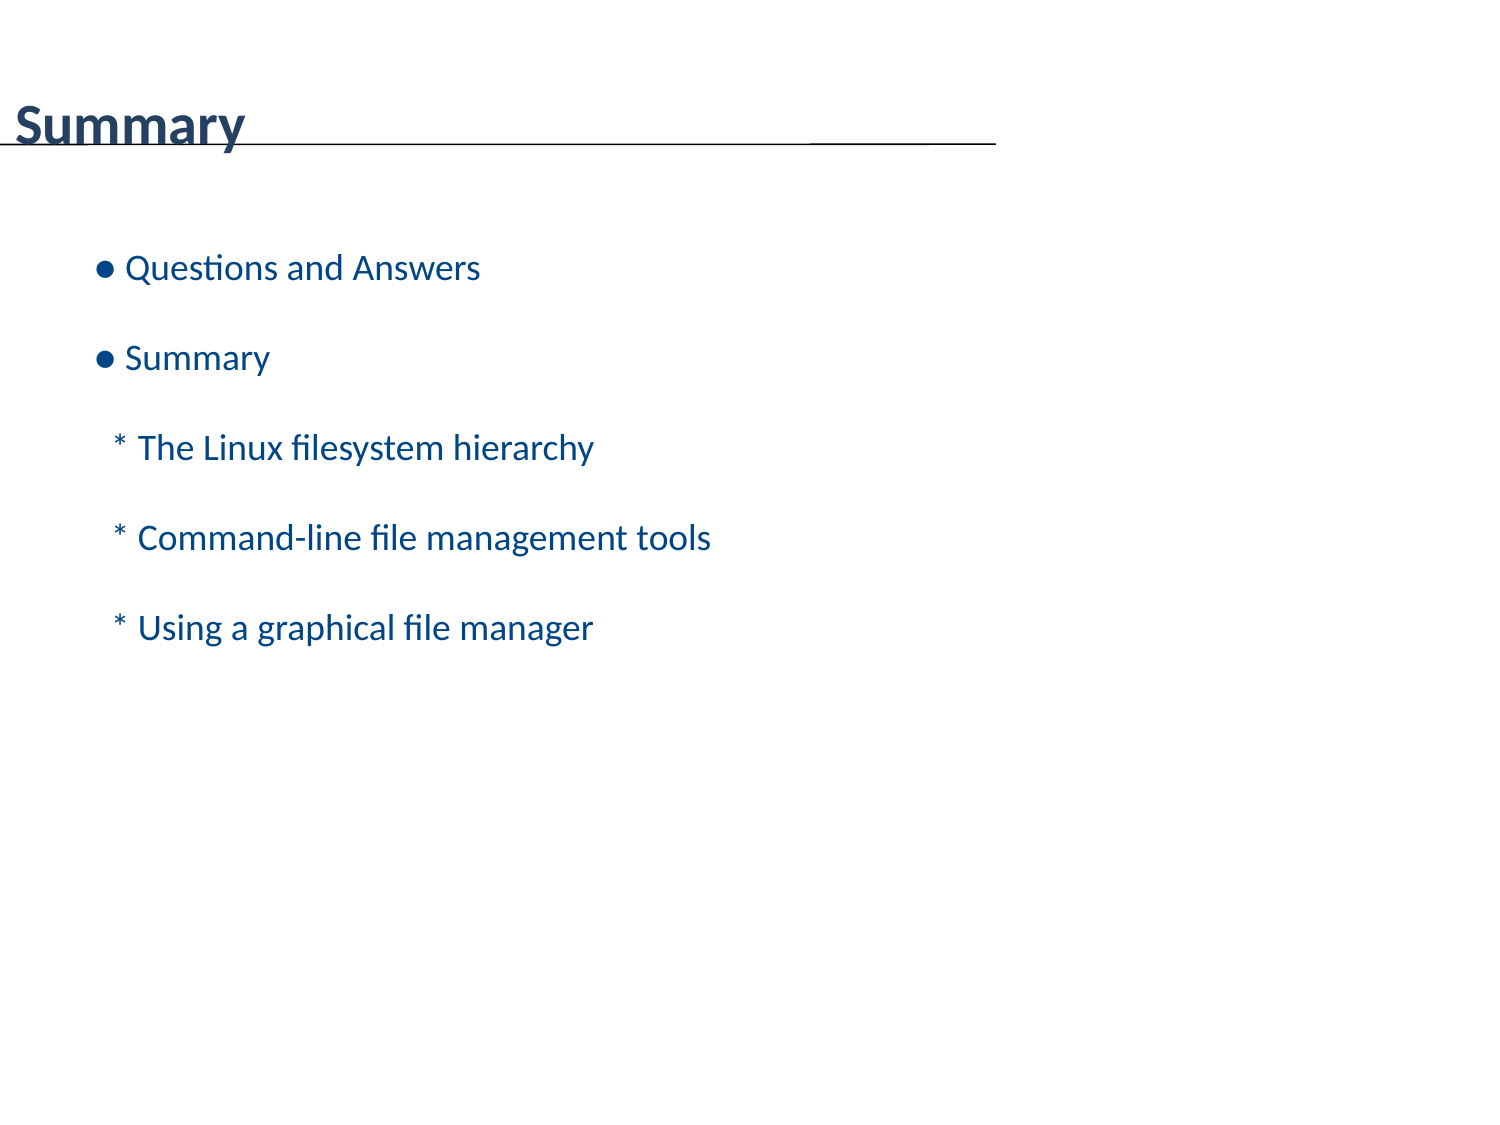

Summary
● Questions and Answers
● Summary
 * The Linux filesystem hierarchy
 * Command-line file management tools
 * Using a graphical file manager